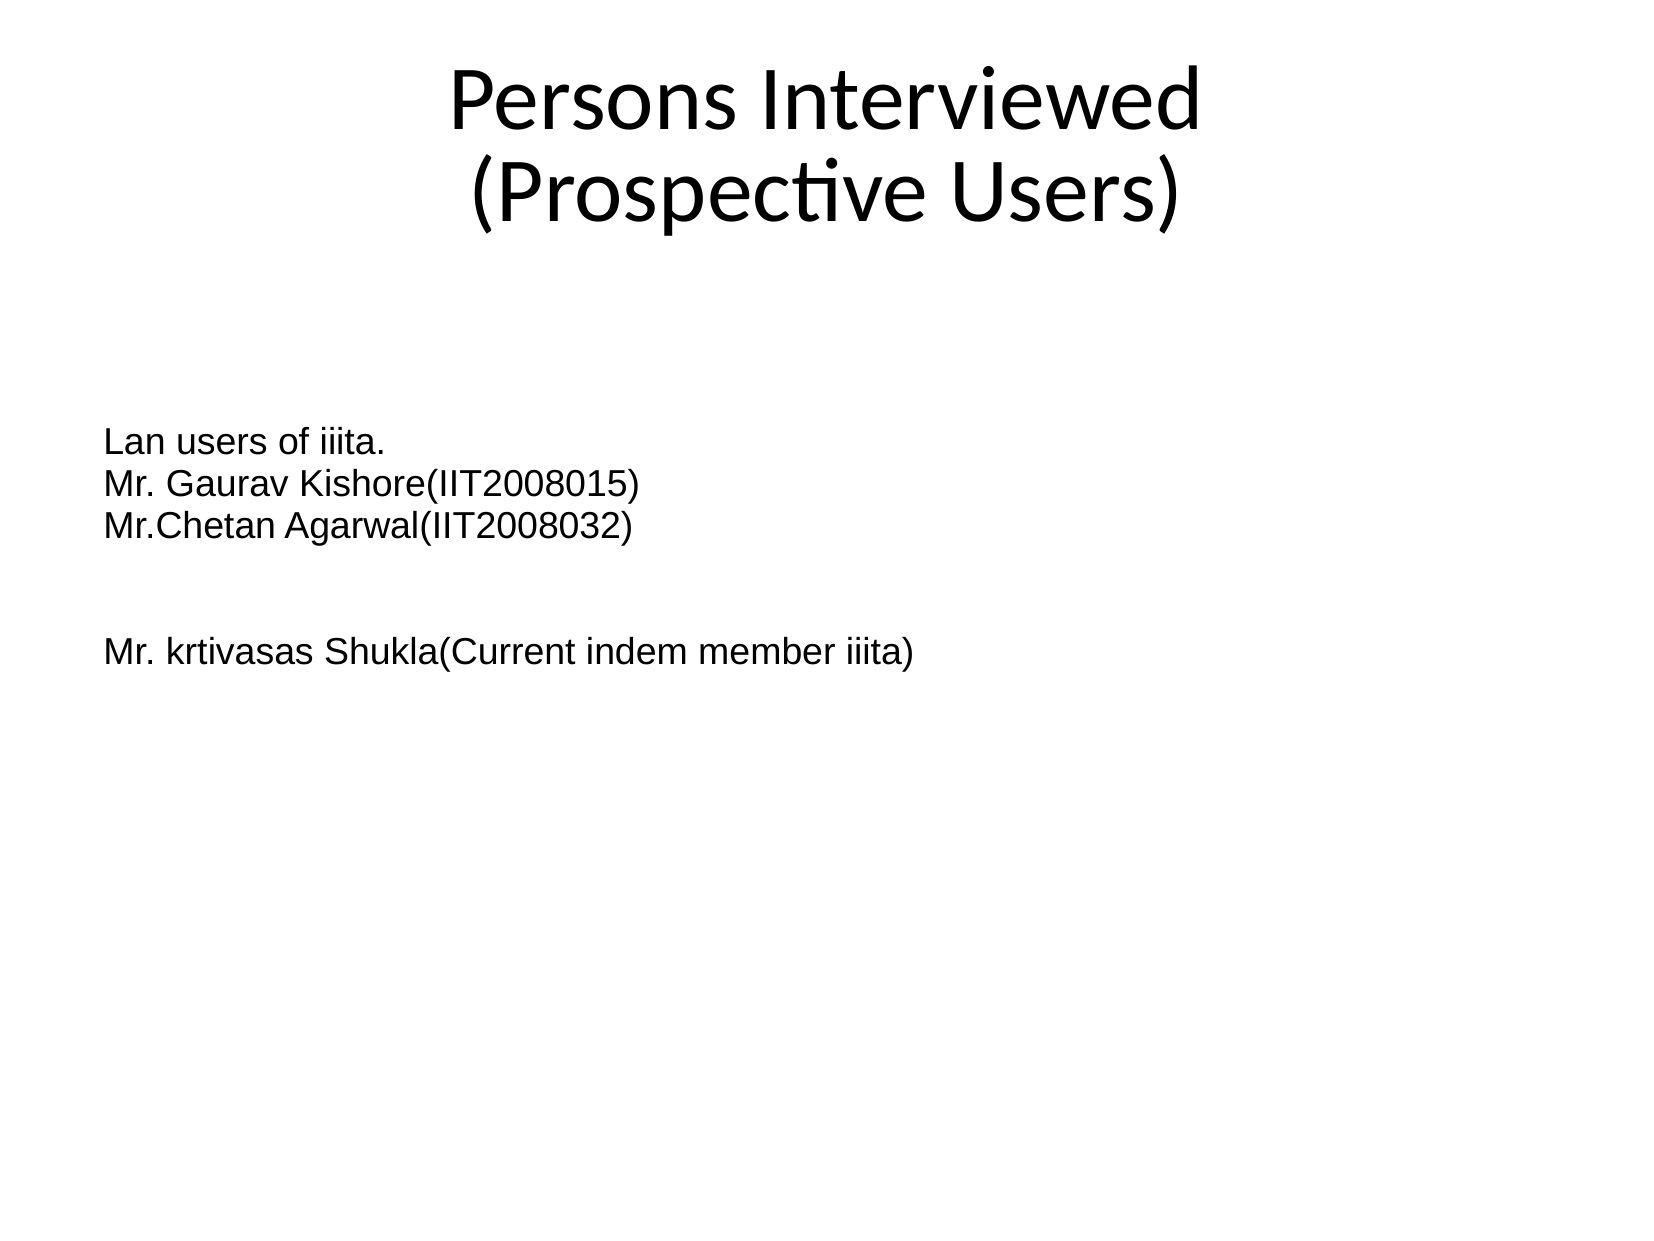

# Persons Interviewed (Prospective Users)
Lan users of iiita.
Mr. Gaurav Kishore(IIT2008015)
Mr.Chetan Agarwal(IIT2008032)
Mr. krtivasas Shukla(Current indem member iiita)